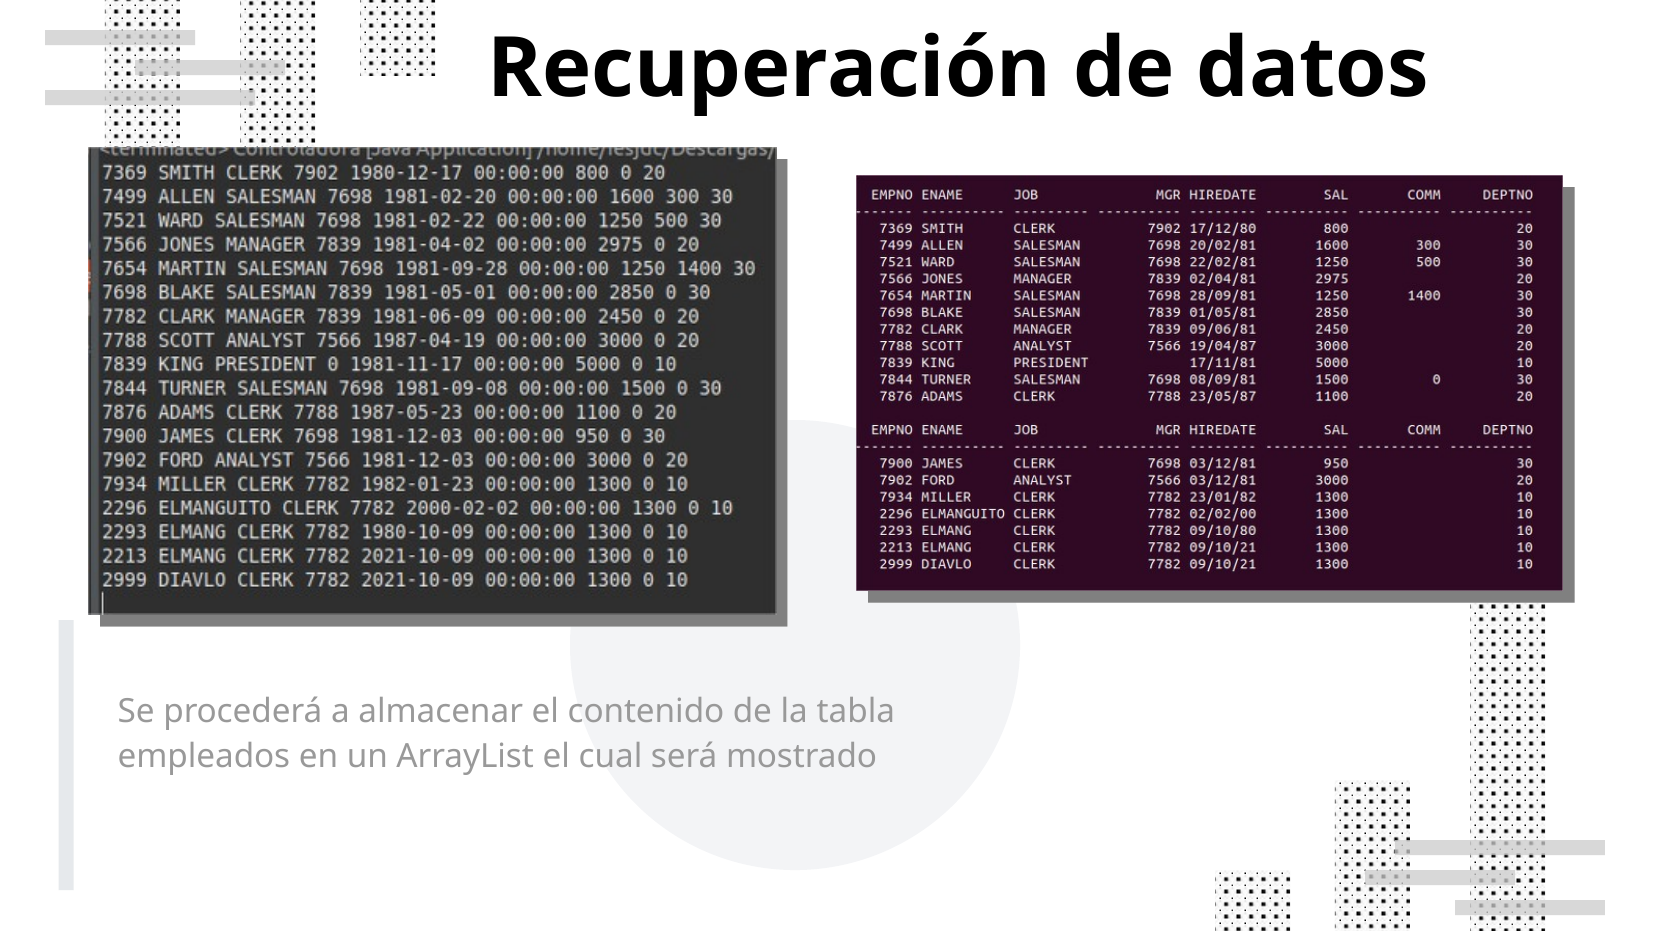

Recuperación de datos
Se procederá a almacenar el contenido de la tabla empleados en un ArrayList el cual será mostrado